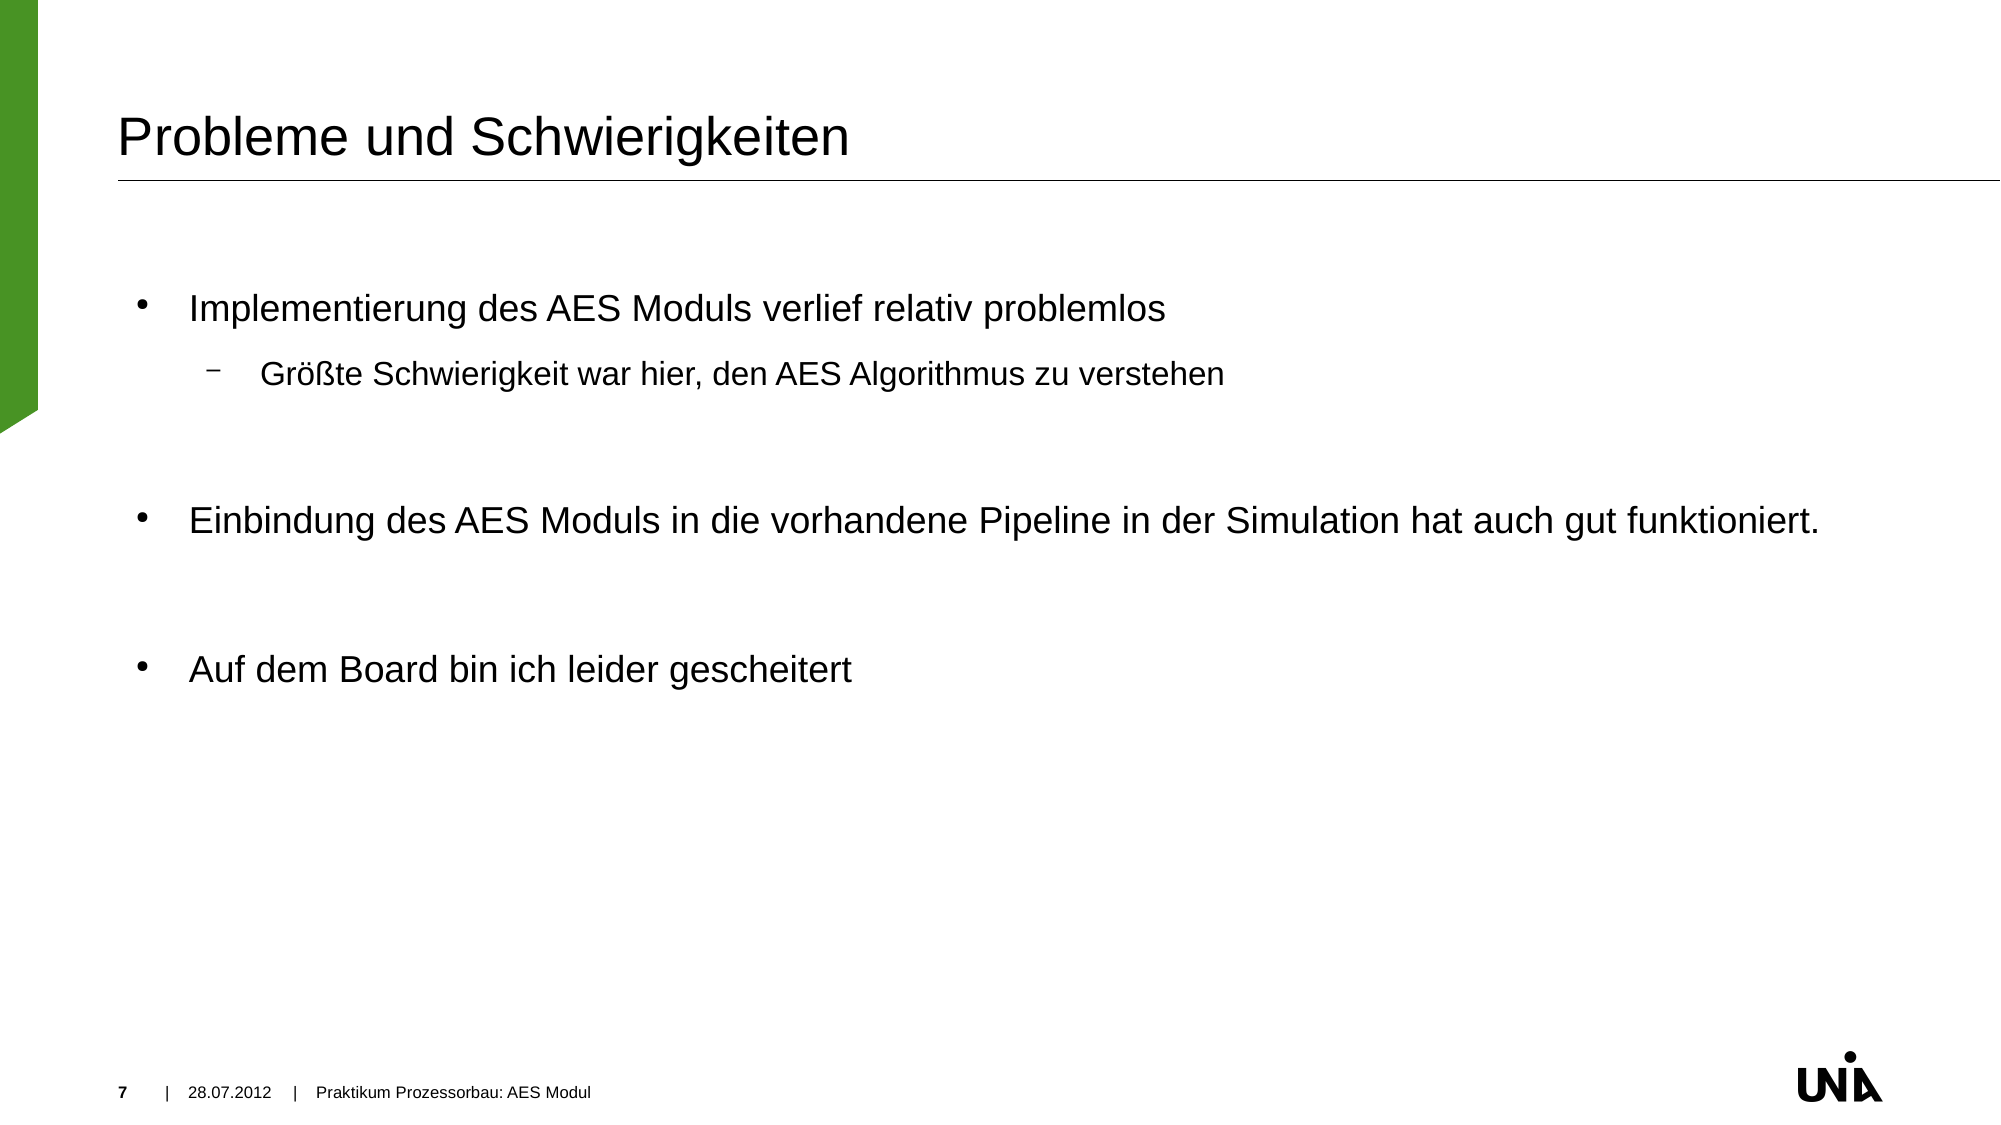

# Probleme und Schwierigkeiten
Implementierung des AES Moduls verlief relativ problemlos
Größte Schwierigkeit war hier, den AES Algorithmus zu verstehen
Einbindung des AES Moduls in die vorhandene Pipeline in der Simulation hat auch gut funktioniert.
Auf dem Board bin ich leider gescheitert
| 28.07.2012
| Praktikum Prozessorbau: AES Modul